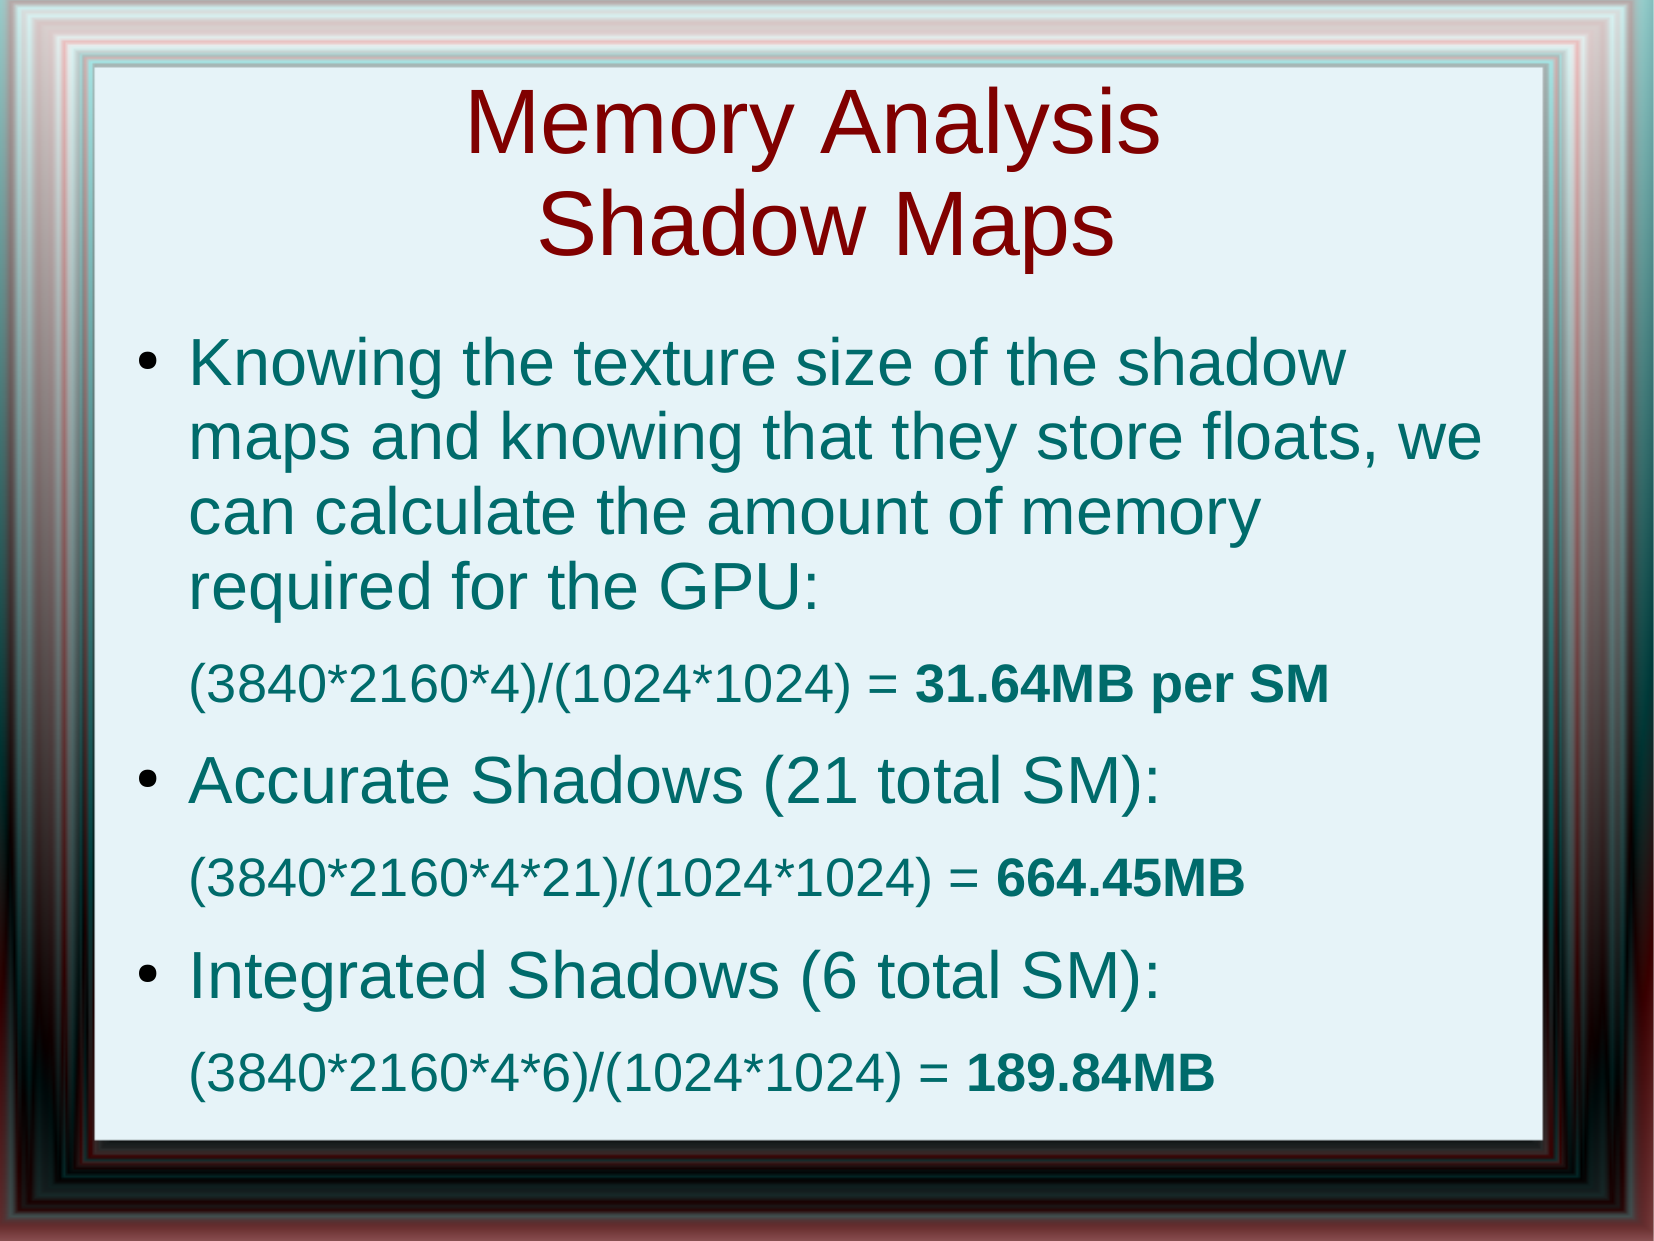

# Memory Analysis Shadow Maps
Knowing the texture size of the shadow maps and knowing that they store floats, we can calculate the amount of memory required for the GPU:
(3840*2160*4)/(1024*1024) = 31.64MB per SM
Accurate Shadows (21 total SM):
(3840*2160*4*21)/(1024*1024) = 664.45MB
Integrated Shadows (6 total SM):
(3840*2160*4*6)/(1024*1024) = 189.84MB